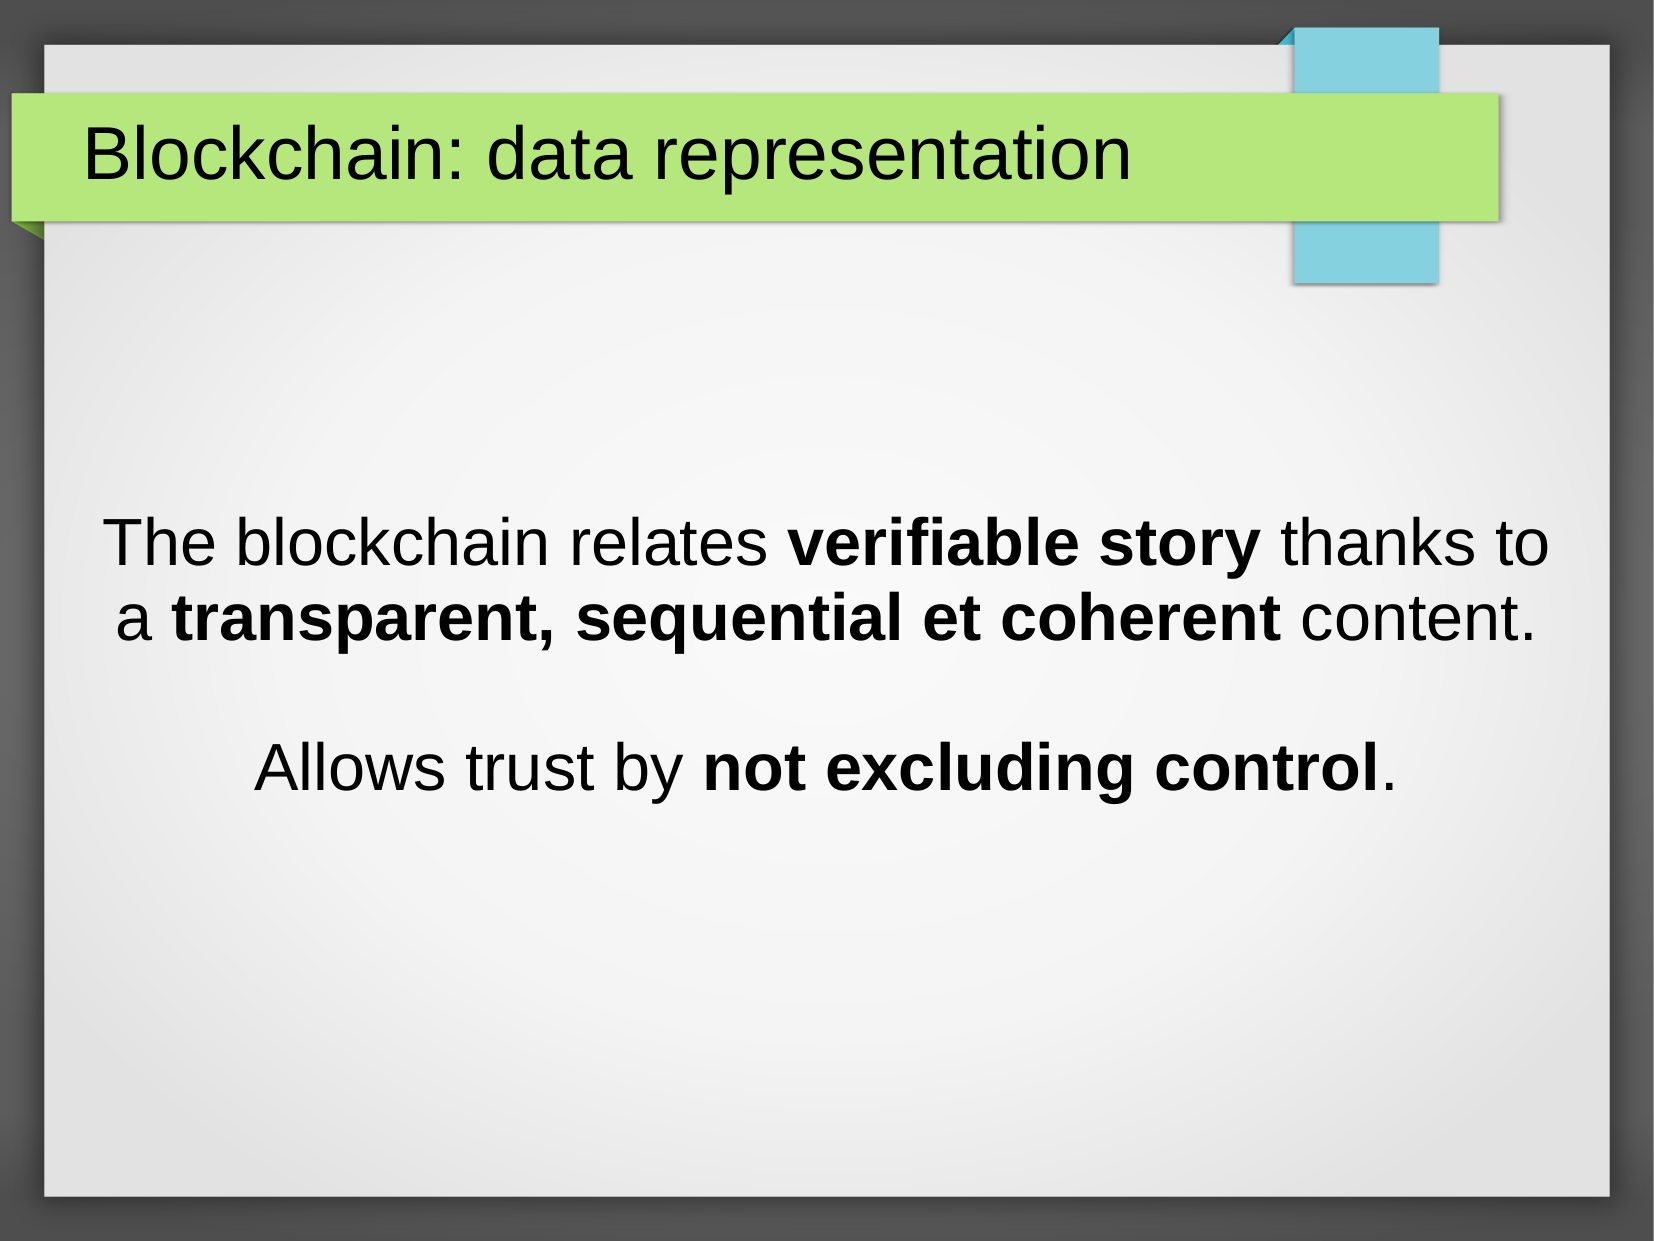

# Blockchain: data representation
The blockchain relates verifiable story thanks to a transparent, sequential et coherent content.
Allows trust by not excluding control.